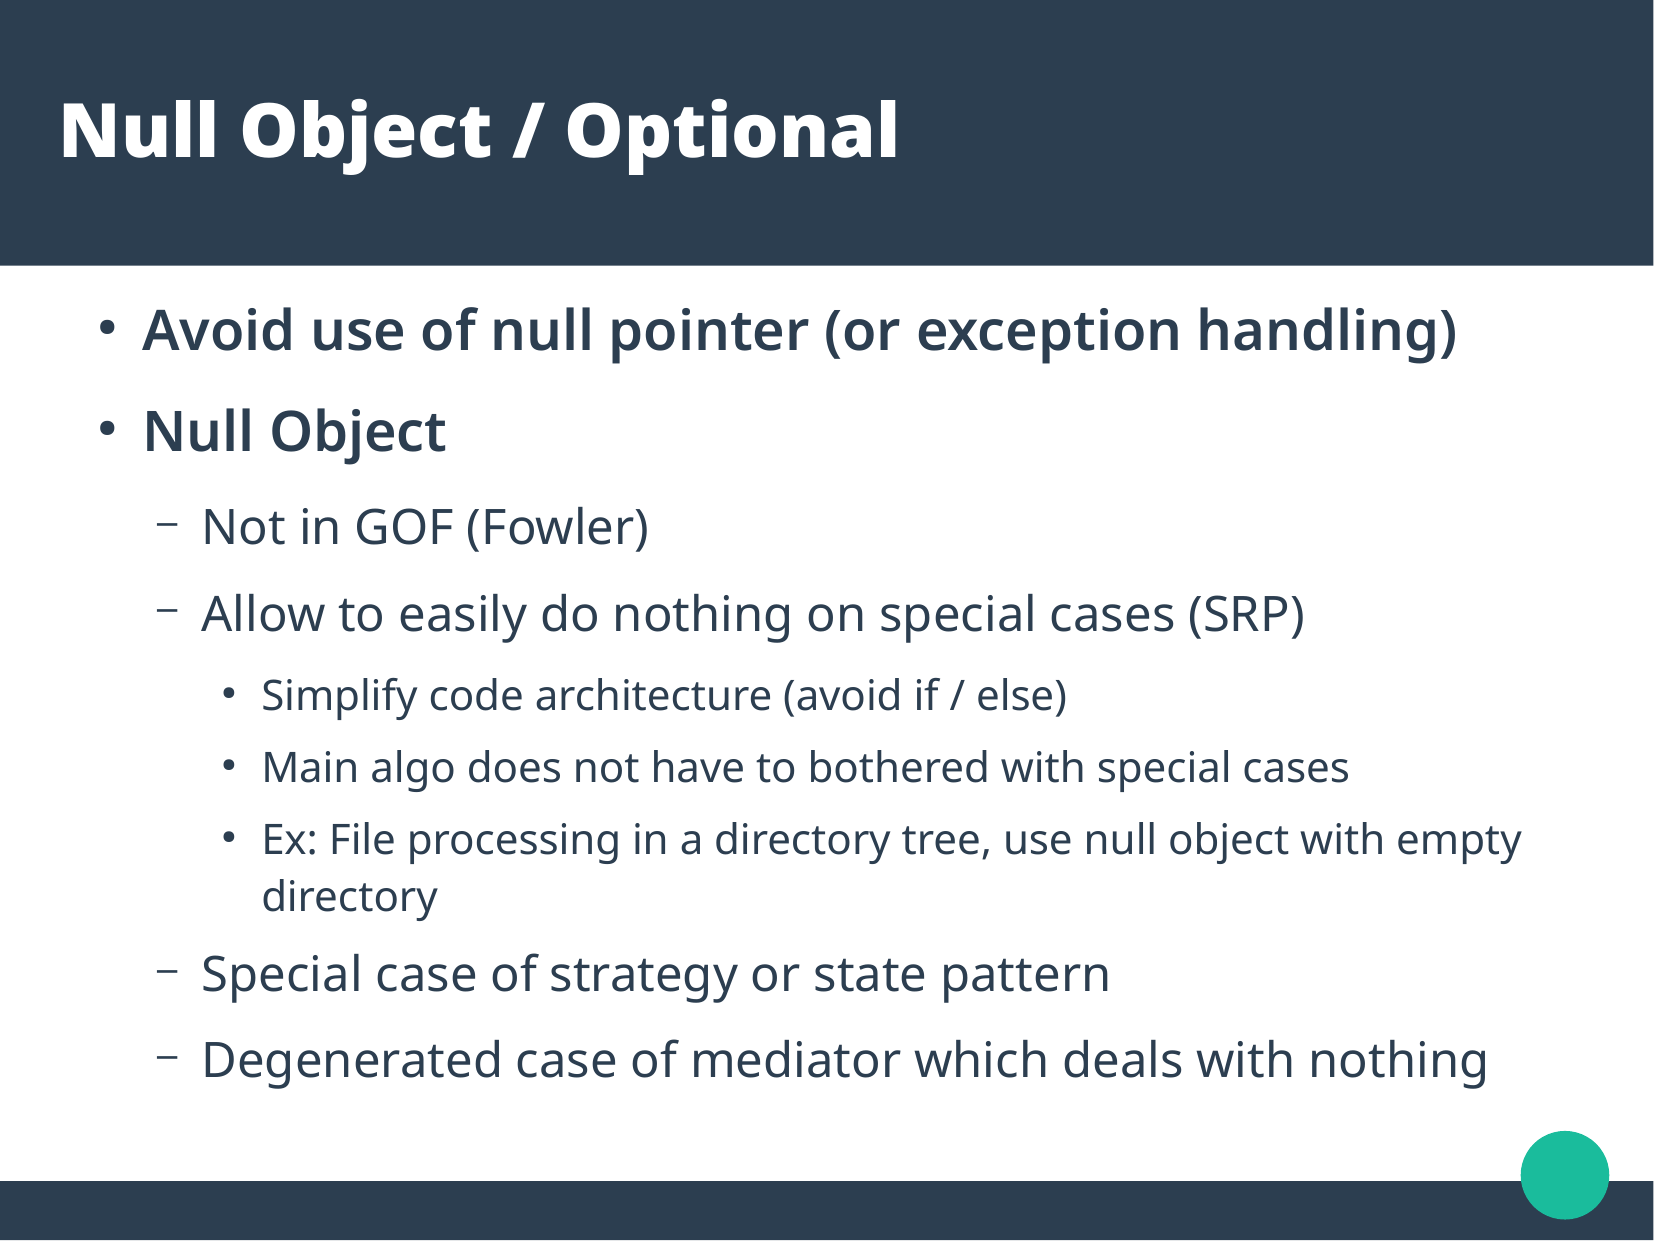

# Null Object / Optional
Avoid use of null pointer (or exception handling)
Null Object
Not in GOF (Fowler)
Allow to easily do nothing on special cases (SRP)
Simplify code architecture (avoid if / else)
Main algo does not have to bothered with special cases
Ex: File processing in a directory tree, use null object with empty directory
Special case of strategy or state pattern
Degenerated case of mediator which deals with nothing